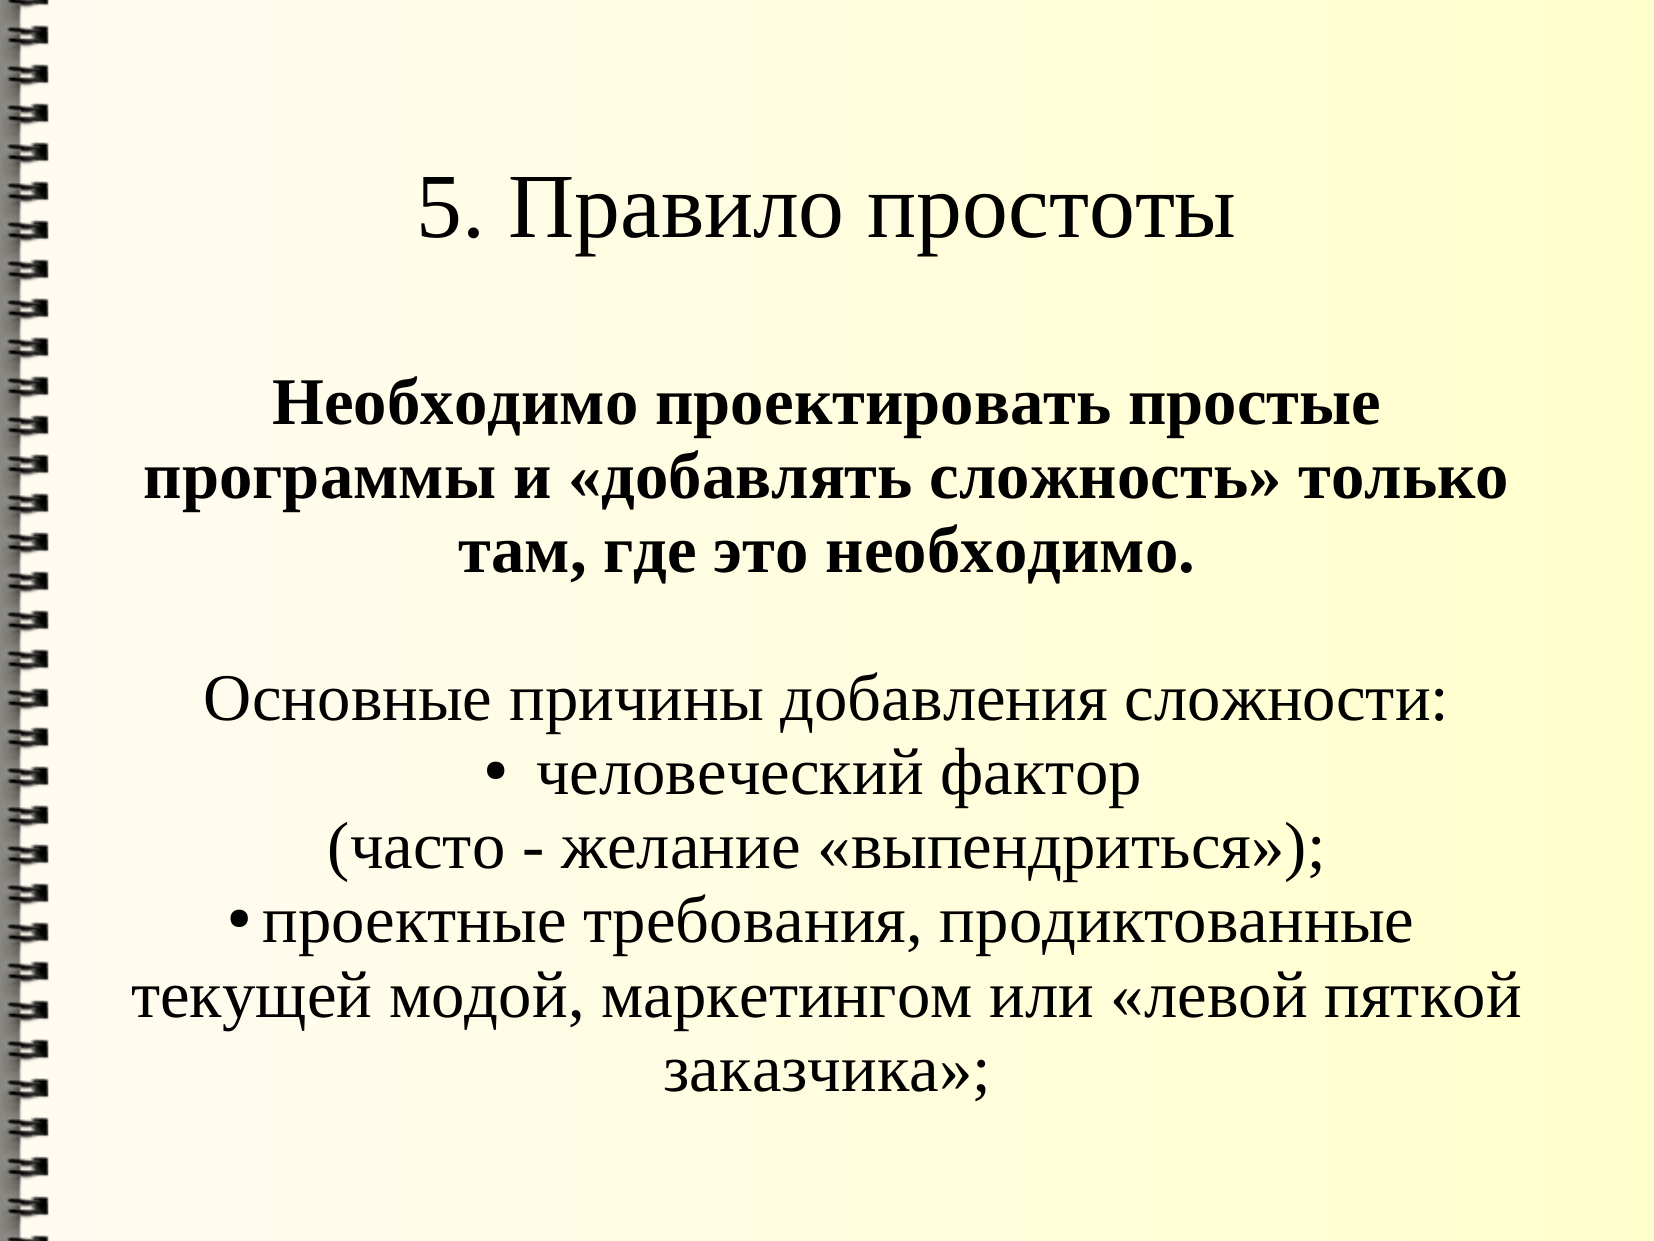

# 5. Правило простоты
Необходимо проектировать простые программы и «добавлять сложность» только там, где это необходимо.
Основные причины добавления сложности:
 человеческий фактор
(часто - желание «выпендриться»);
проектные требования, продиктованные текущей модой, маркетингом или «левой пяткой заказчика»;